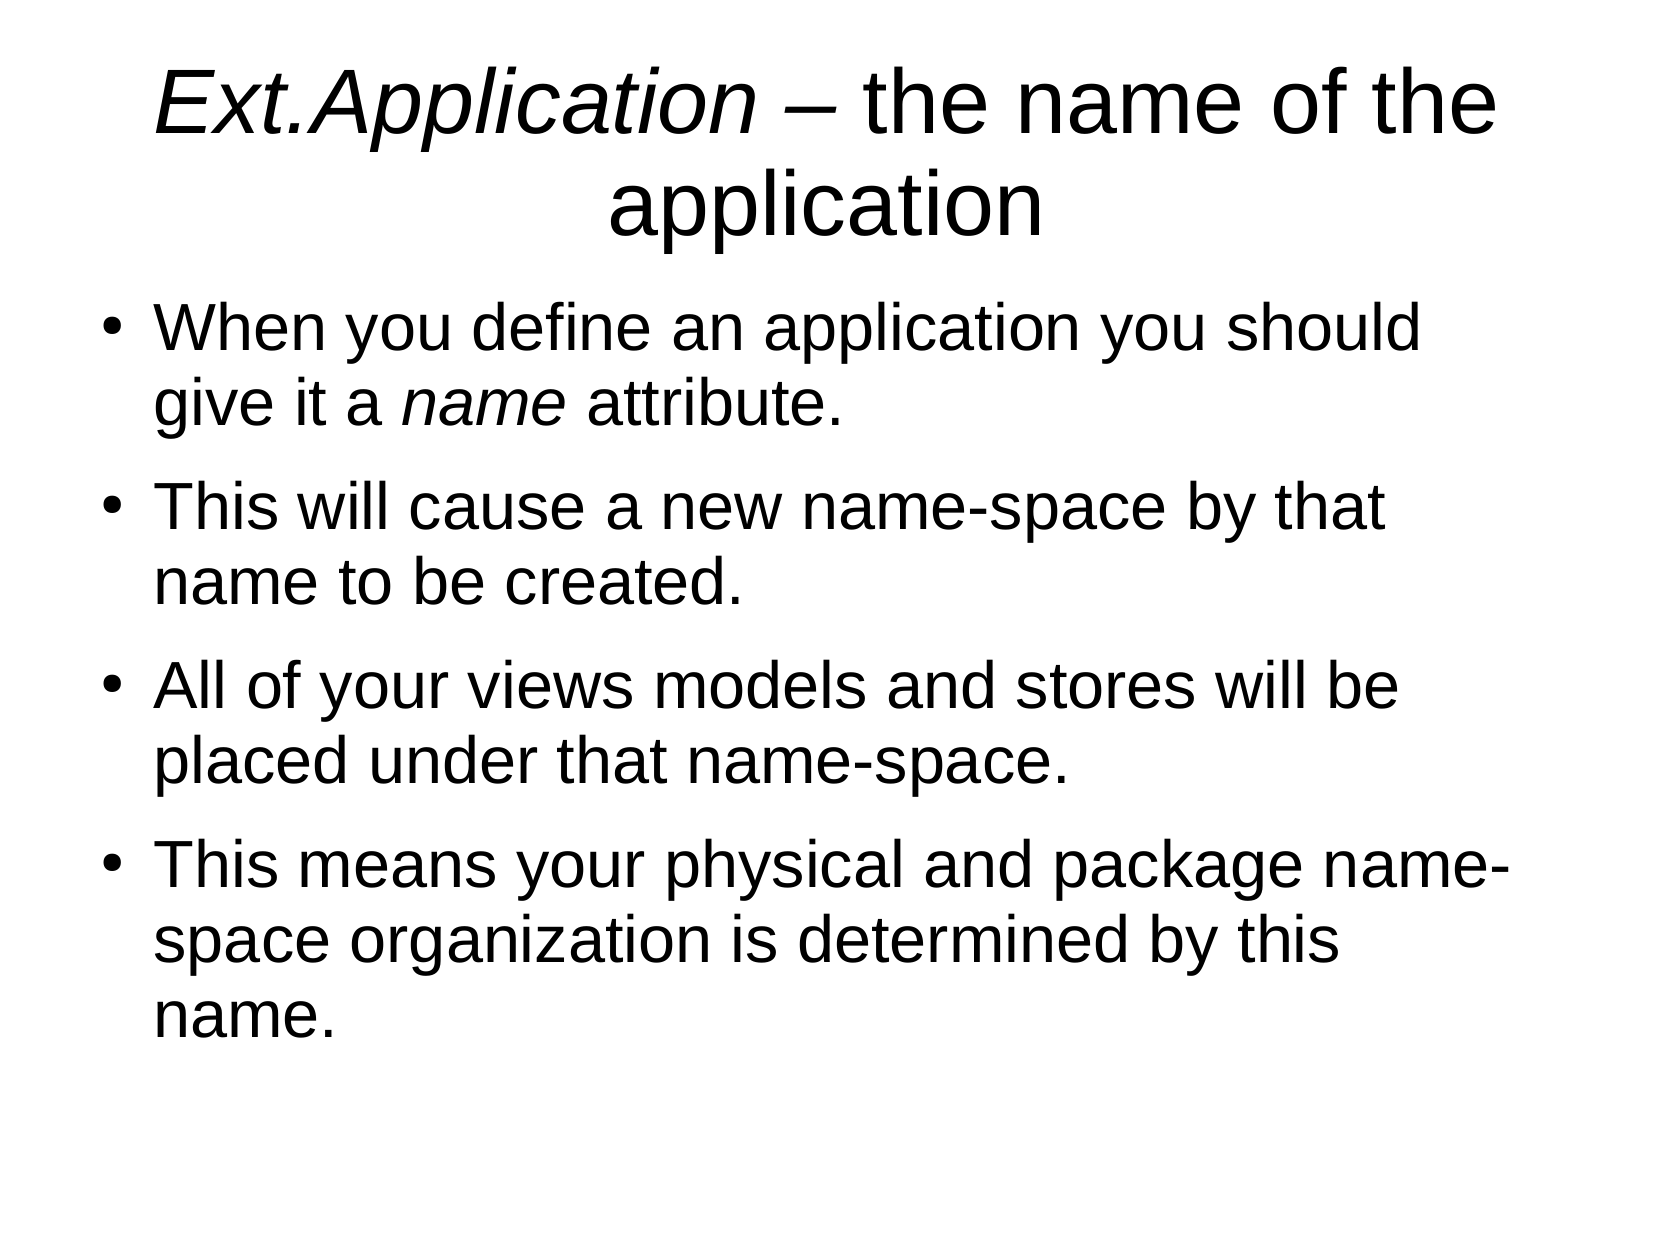

# Ext.Application – the name of the application
When you define an application you should give it a name attribute.
This will cause a new name-space by that name to be created.
All of your views models and stores will be placed under that name-space.
This means your physical and package name-space organization is determined by this name.